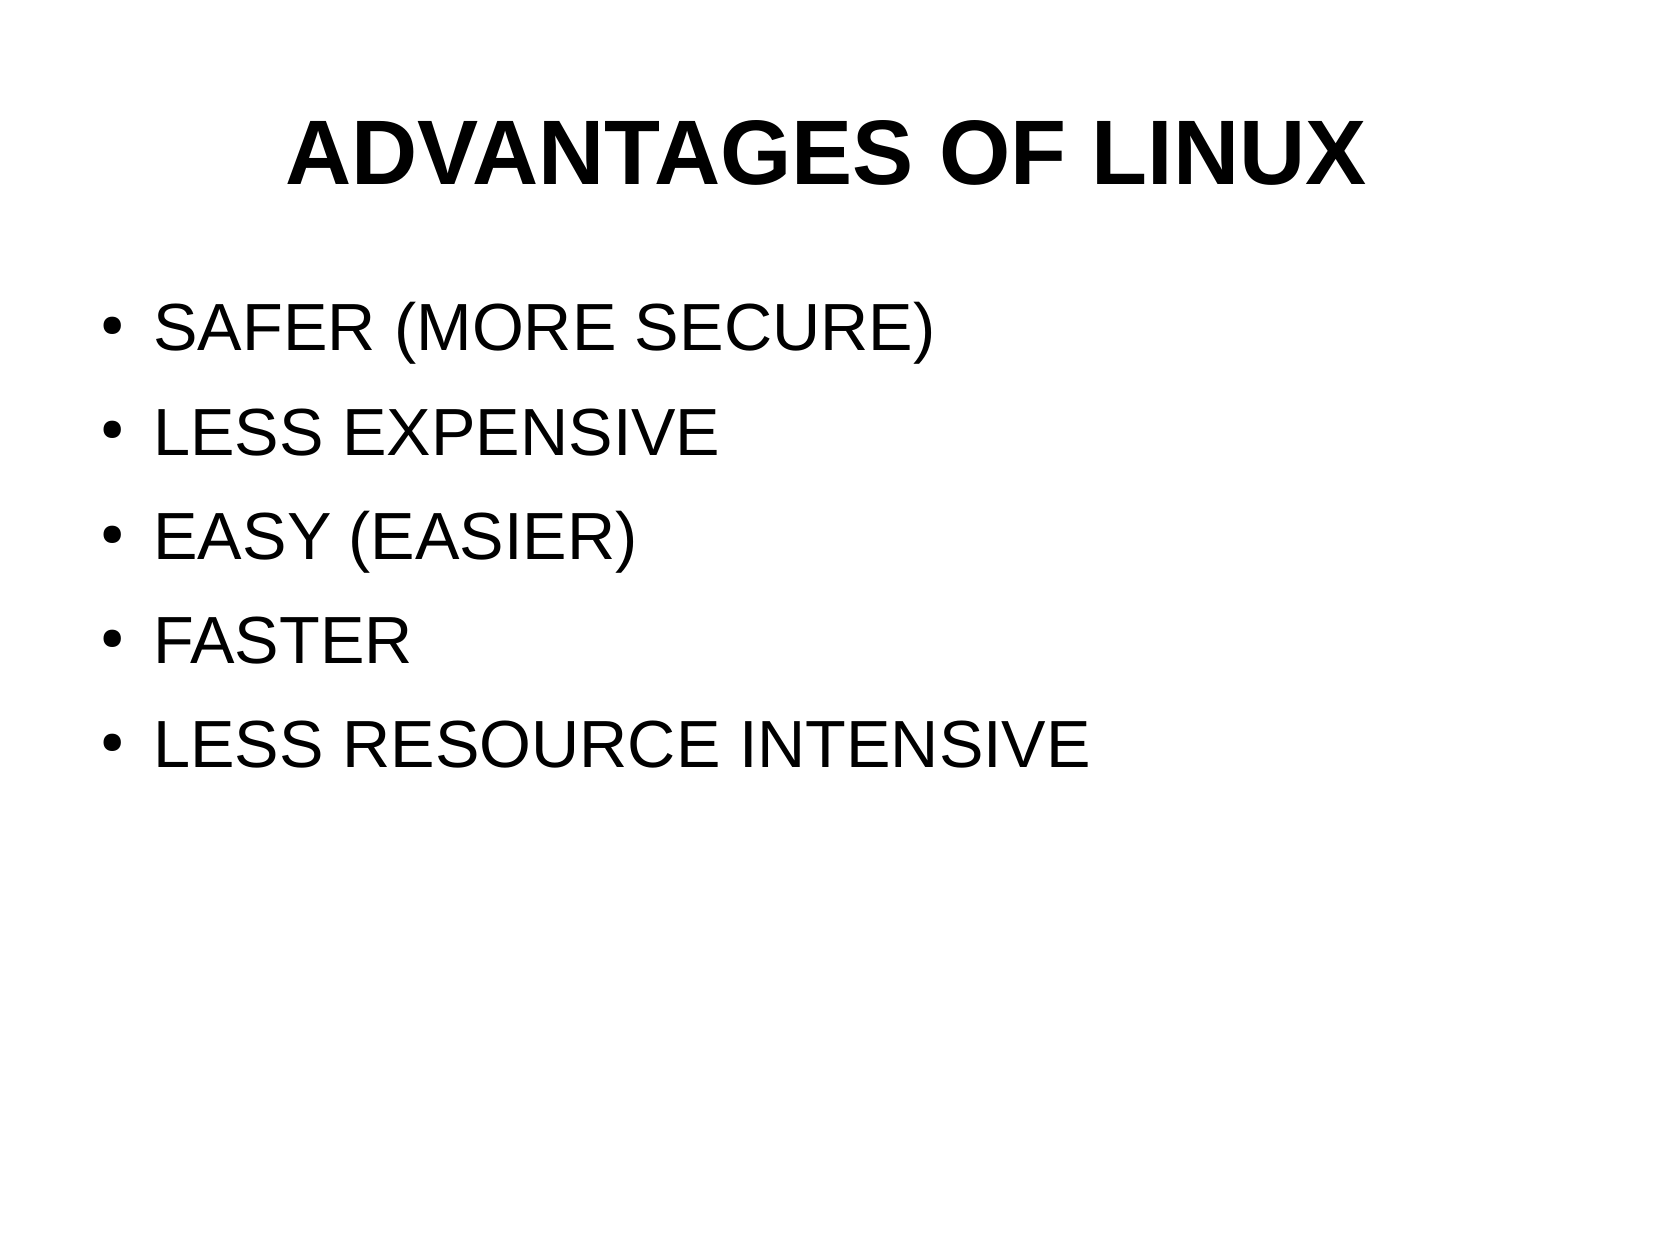

# ADVANTAGES OF LINUX
SAFER (MORE SECURE)
LESS EXPENSIVE
EASY (EASIER)
FASTER
LESS RESOURCE INTENSIVE